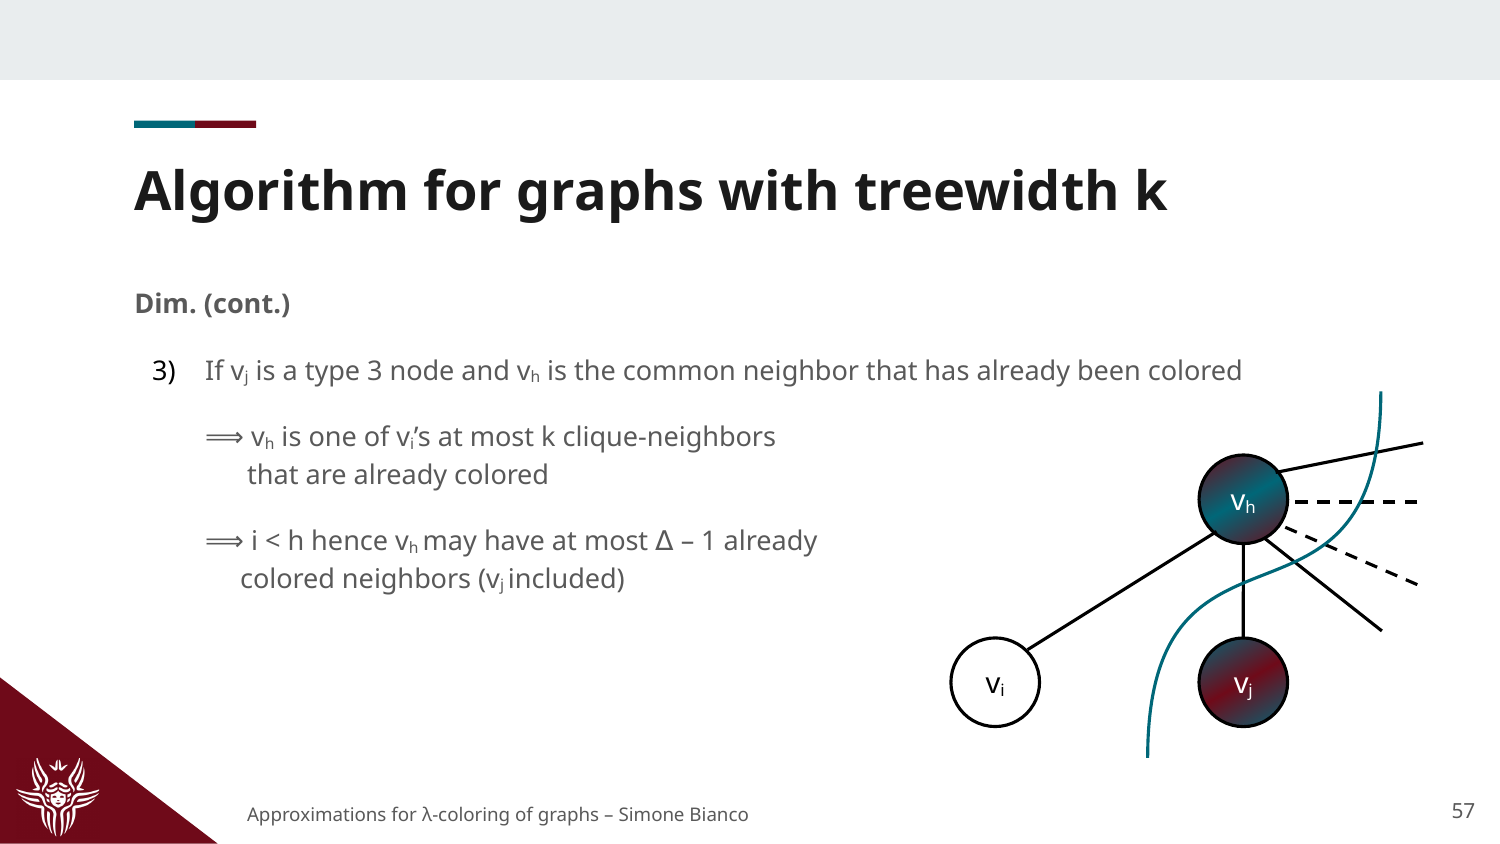

Algorithm for graphs with treewidth k
# Dim. (cont.)
If vj is a type 3 node and vh is the common neighbor that has already been colored
⟹ vh is one of vi’s at most k clique-neighbors
 that are already colored
⟹ i < h hence vh may have at most Δ – 1 already
 colored neighbors (vj included)
vh
vi
vj
Approximations for λ-coloring of graphs – Simone Bianco